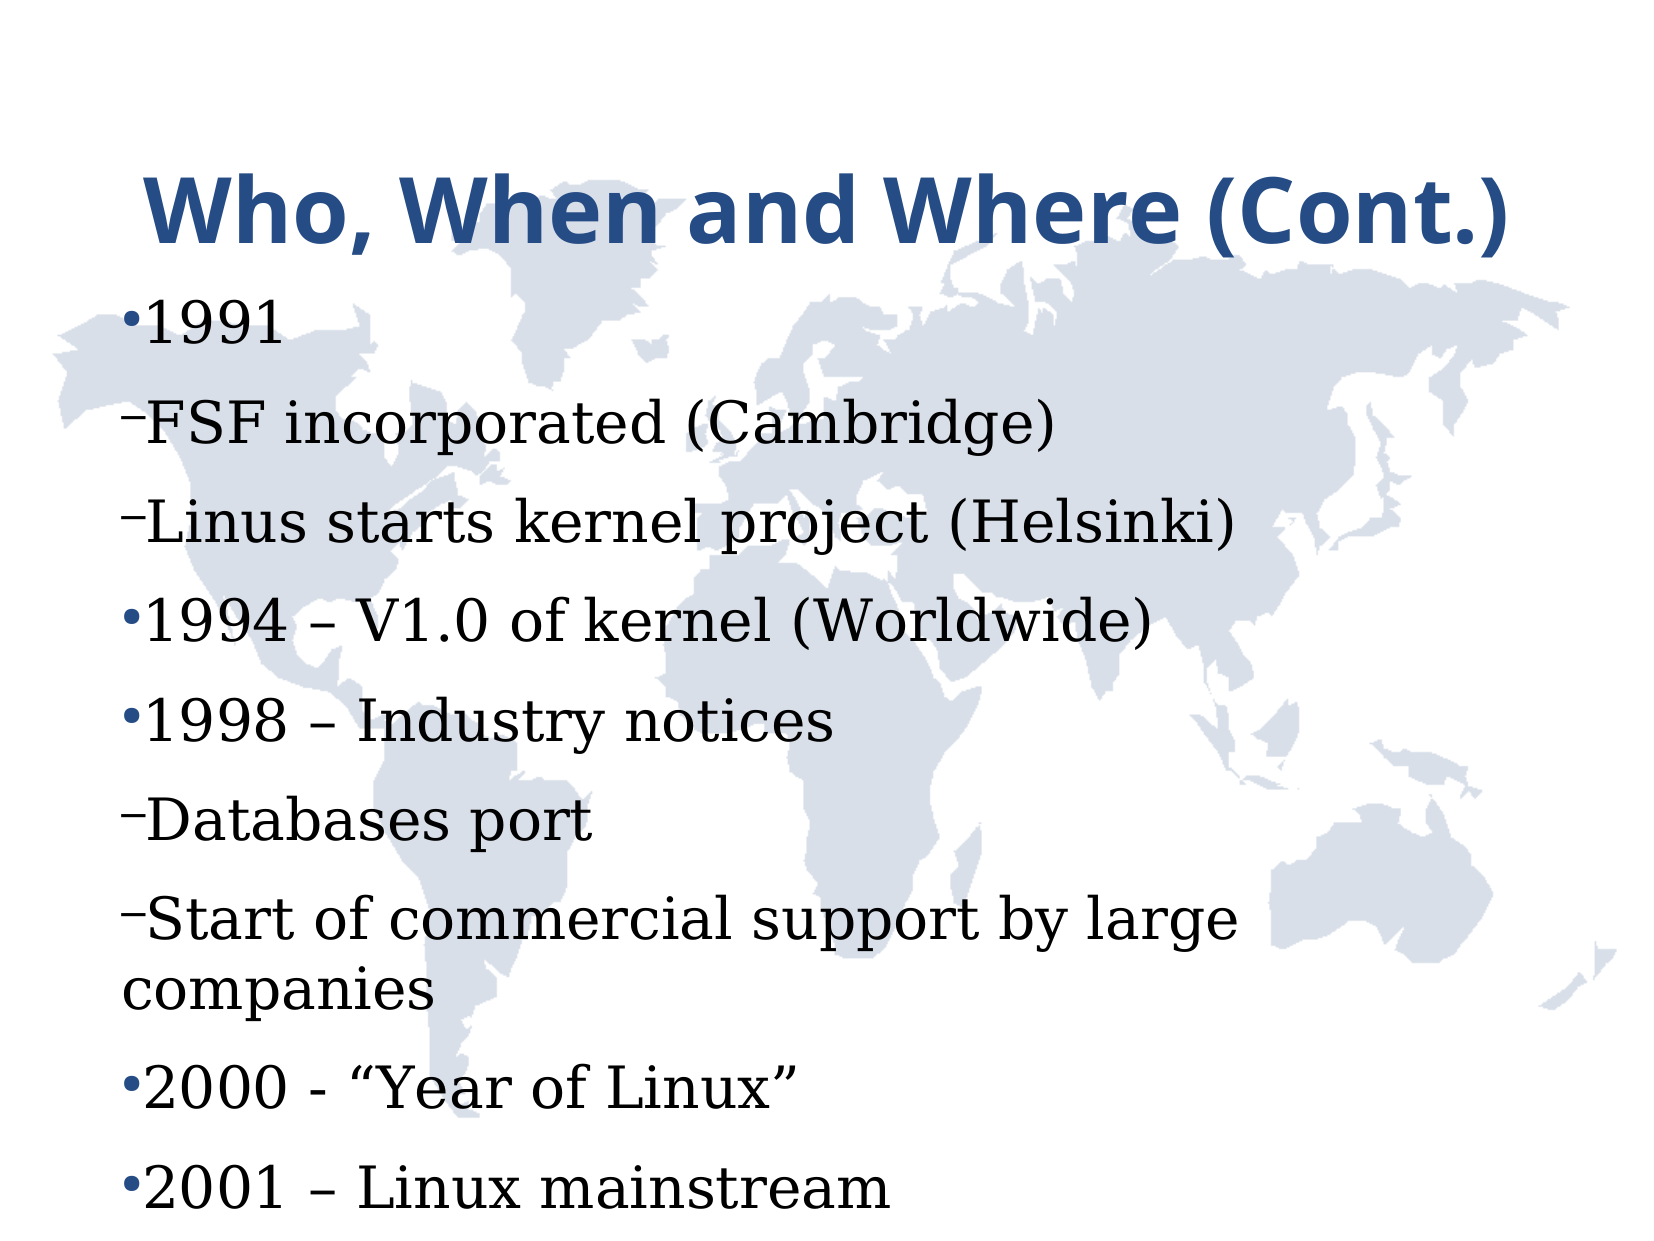

# Who, When and Where (Cont.)
1991
FSF incorporated (Cambridge)
Linus starts kernel project (Helsinki)
1994 – V1.0 of kernel (Worldwide)
1998 – Industry notices
Databases port
Start of commercial support by large companies
2000 - “Year of Linux”
2001 – Linux mainstream